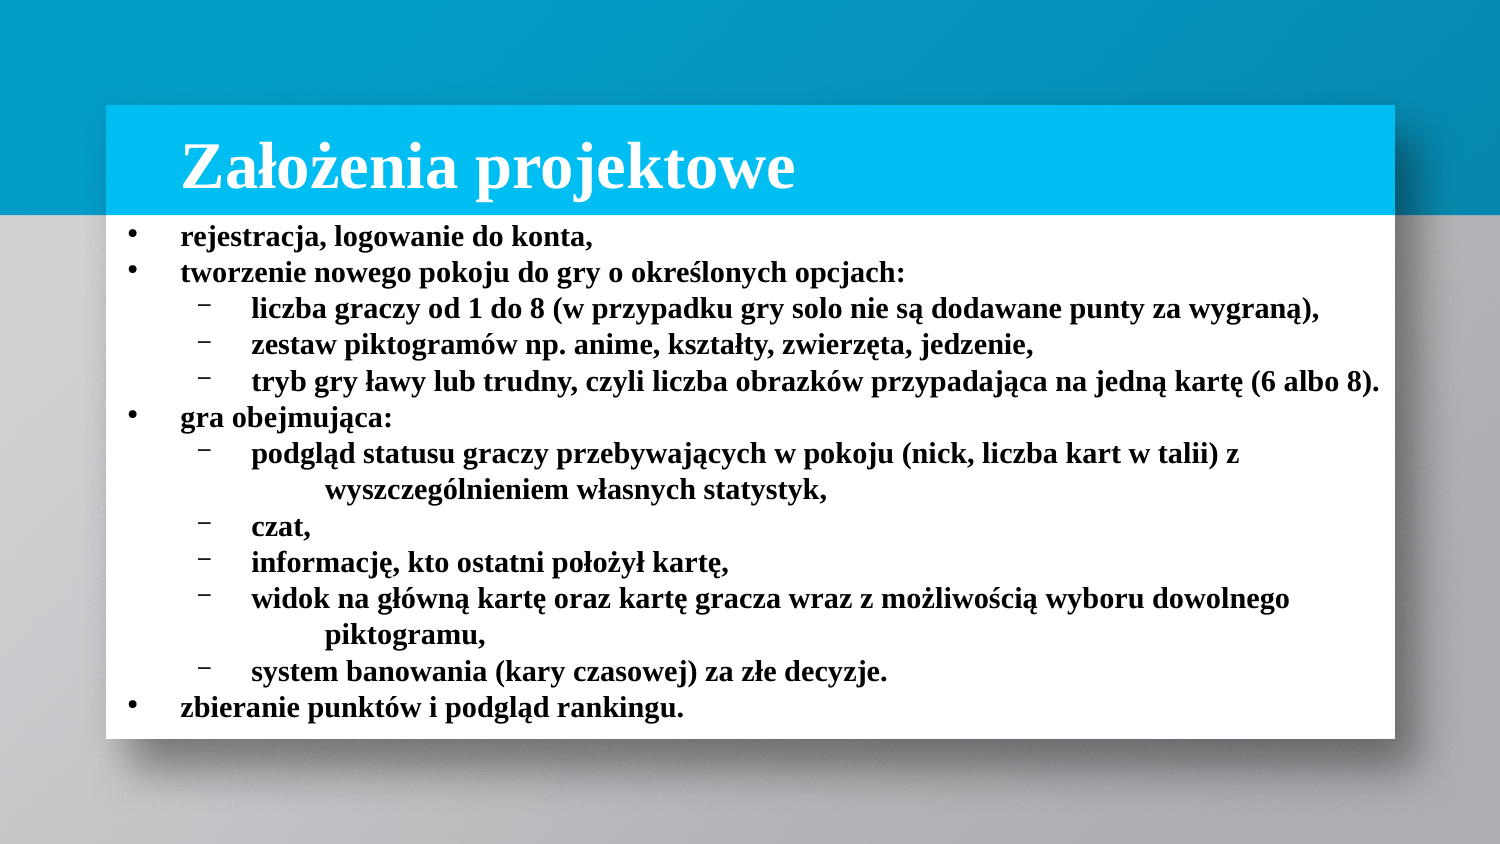

# Założenia projektowe
rejestracja, logowanie do konta,
tworzenie nowego pokoju do gry o określonych opcjach:
liczba graczy od 1 do 8 (w przypadku gry solo nie są dodawane punty za wygraną),
zestaw piktogramów np. anime, kształty, zwierzęta, jedzenie,
tryb gry ławy lub trudny, czyli liczba obrazków przypadająca na jedną kartę (6 albo 8).
gra obejmująca:
podgląd statusu graczy przebywających w pokoju (nick, liczba kart w talii) z 			wyszczególnieniem własnych statystyk,
czat,
informację, kto ostatni położył kartę,
widok na główną kartę oraz kartę gracza wraz z możliwością wyboru dowolnego 		piktogramu,
system banowania (kary czasowej) za złe decyzje.
zbieranie punktów i podgląd rankingu.